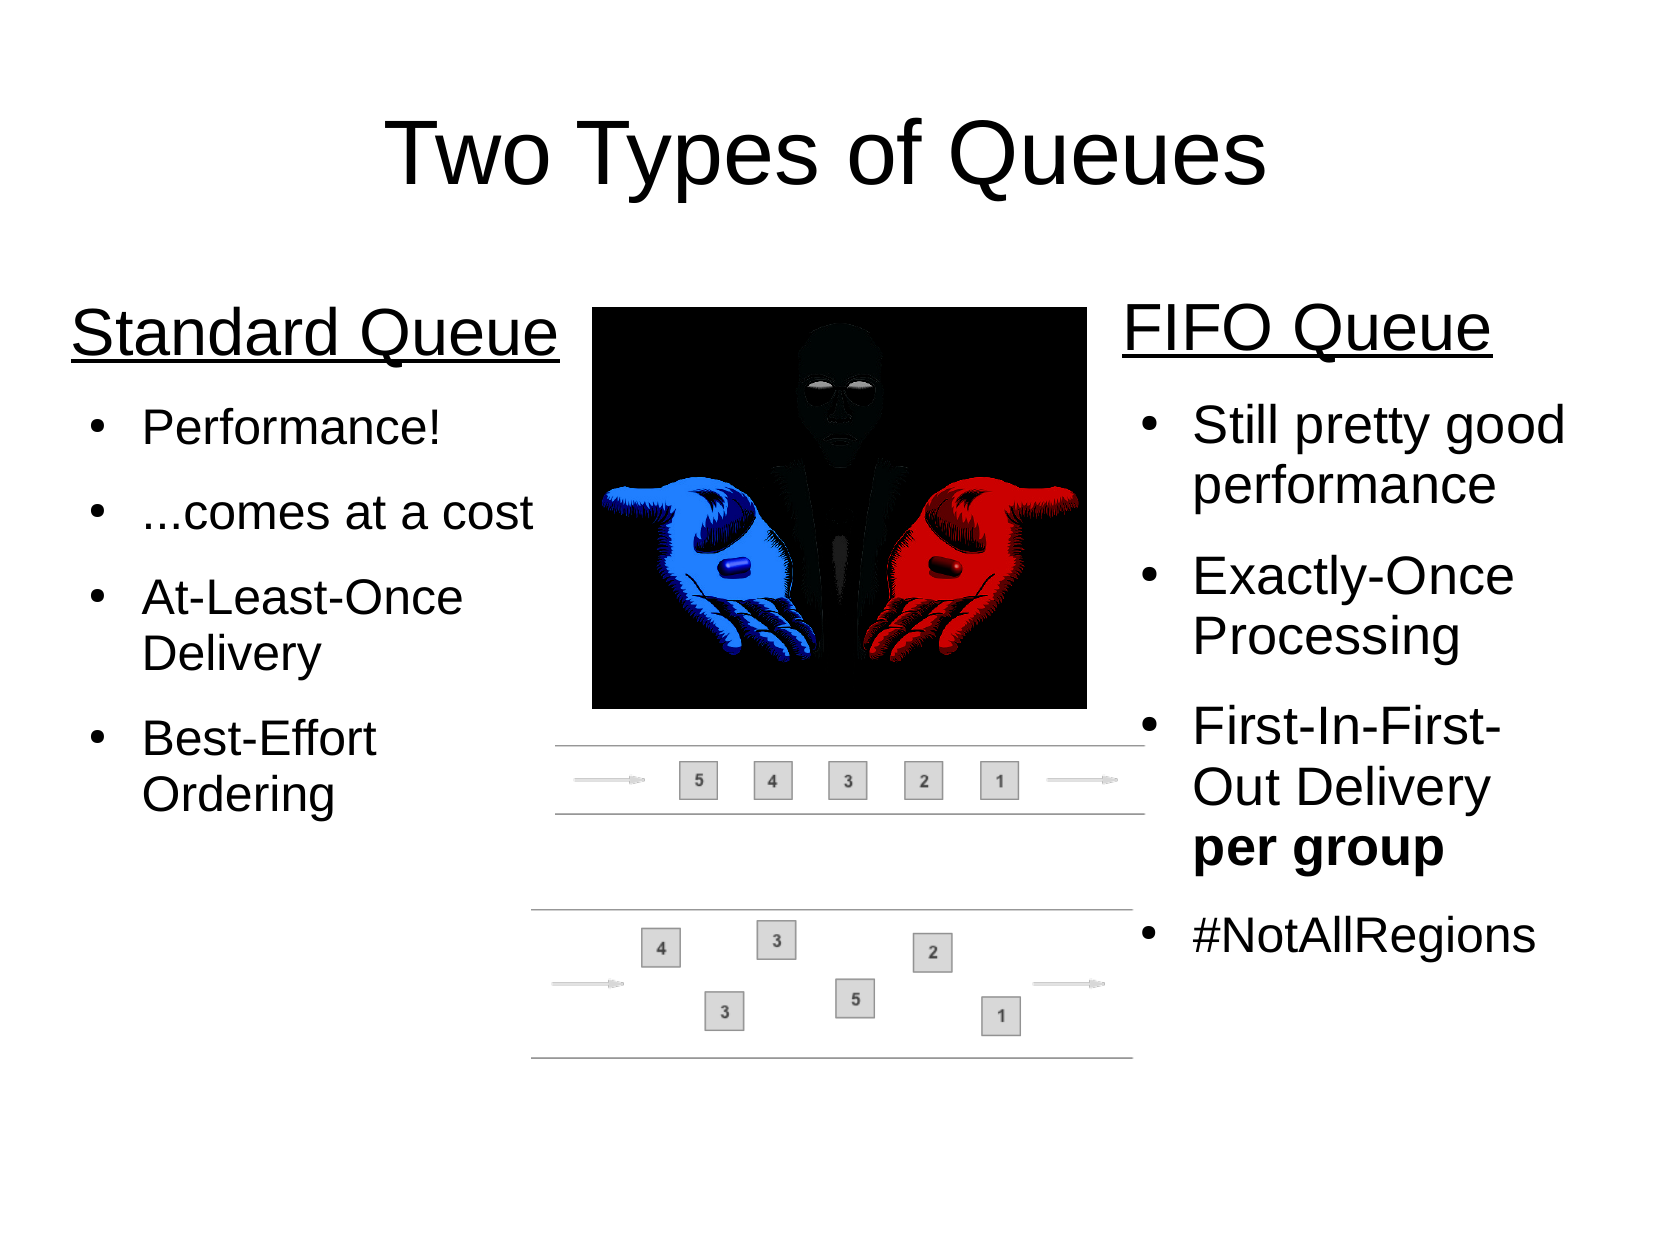

# Two Types of Queues
FIFO Queue
Still pretty good performance
Exactly-Once Processing
First-In-First-Out Delivery per group
#NotAllRegions
Standard Queue
Performance!
...comes at a cost
At-Least-Once Delivery
Best-Effort Ordering